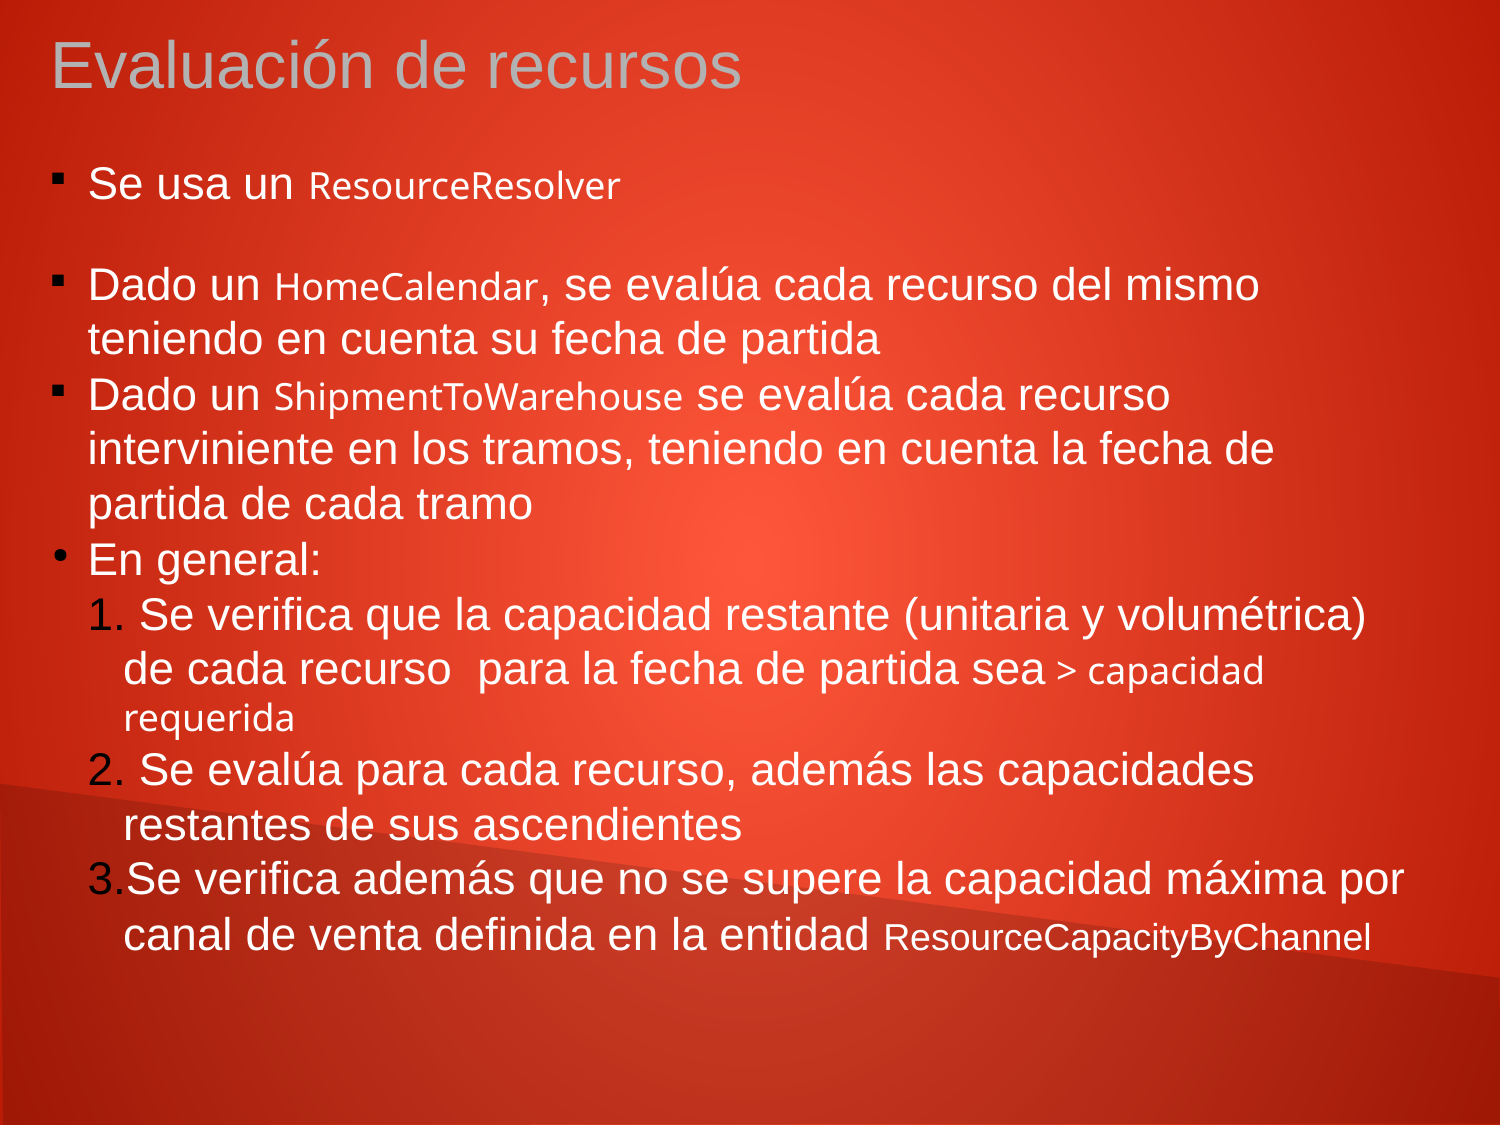

Evaluación de recursos
Se usa un ResourceResolver
Dado un HomeCalendar, se evalúa cada recurso del mismo teniendo en cuenta su fecha de partida
Dado un ShipmentToWarehouse se evalúa cada recurso interviniente en los tramos, teniendo en cuenta la fecha de partida de cada tramo
En general:
 Se verifica que la capacidad restante (unitaria y volumétrica) de cada recurso para la fecha de partida sea > capacidad requerida
 Se evalúa para cada recurso, además las capacidades restantes de sus ascendientes
Se verifica además que no se supere la capacidad máxima por canal de venta definida en la entidad ResourceCapacityByChannel